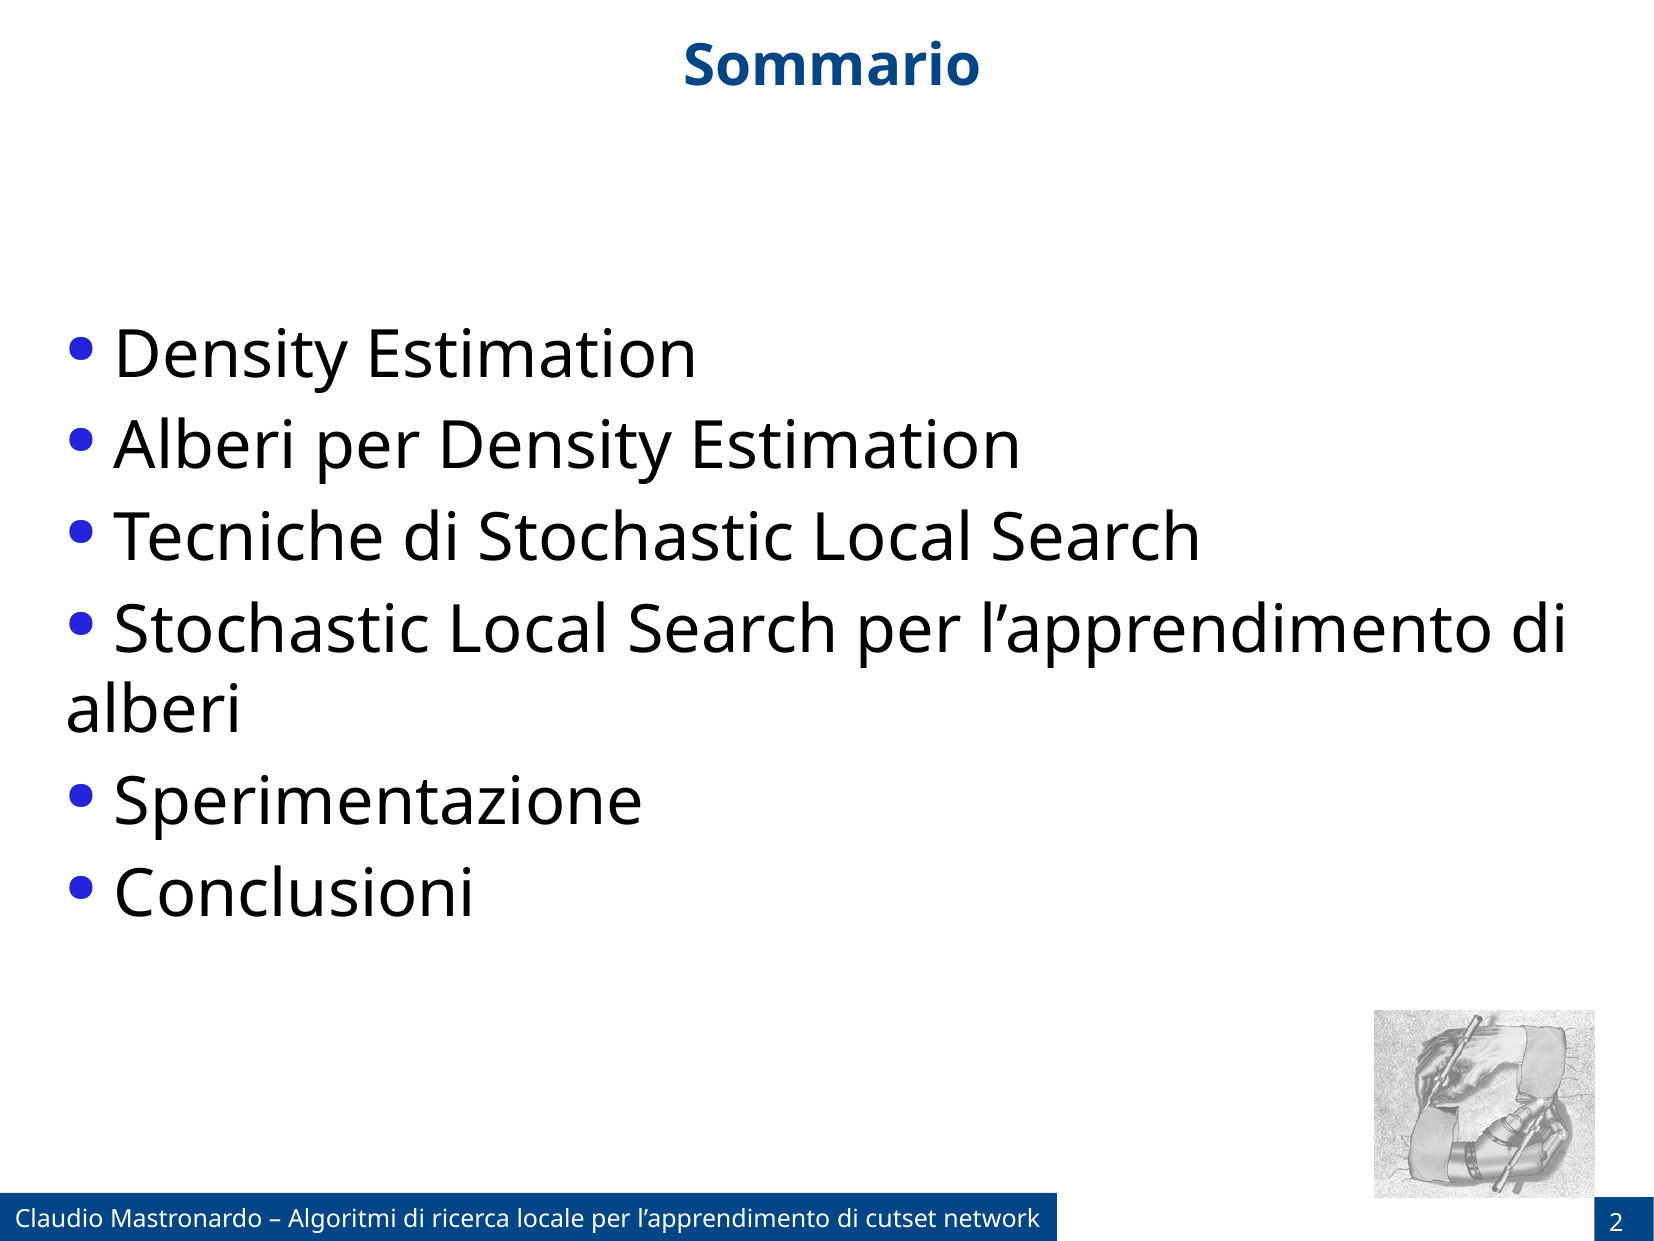

# Sommario
 Density Estimation
 Alberi per Density Estimation
 Tecniche di Stochastic Local Search
 Stochastic Local Search per l’apprendimento di alberi
 Sperimentazione
 Conclusioni